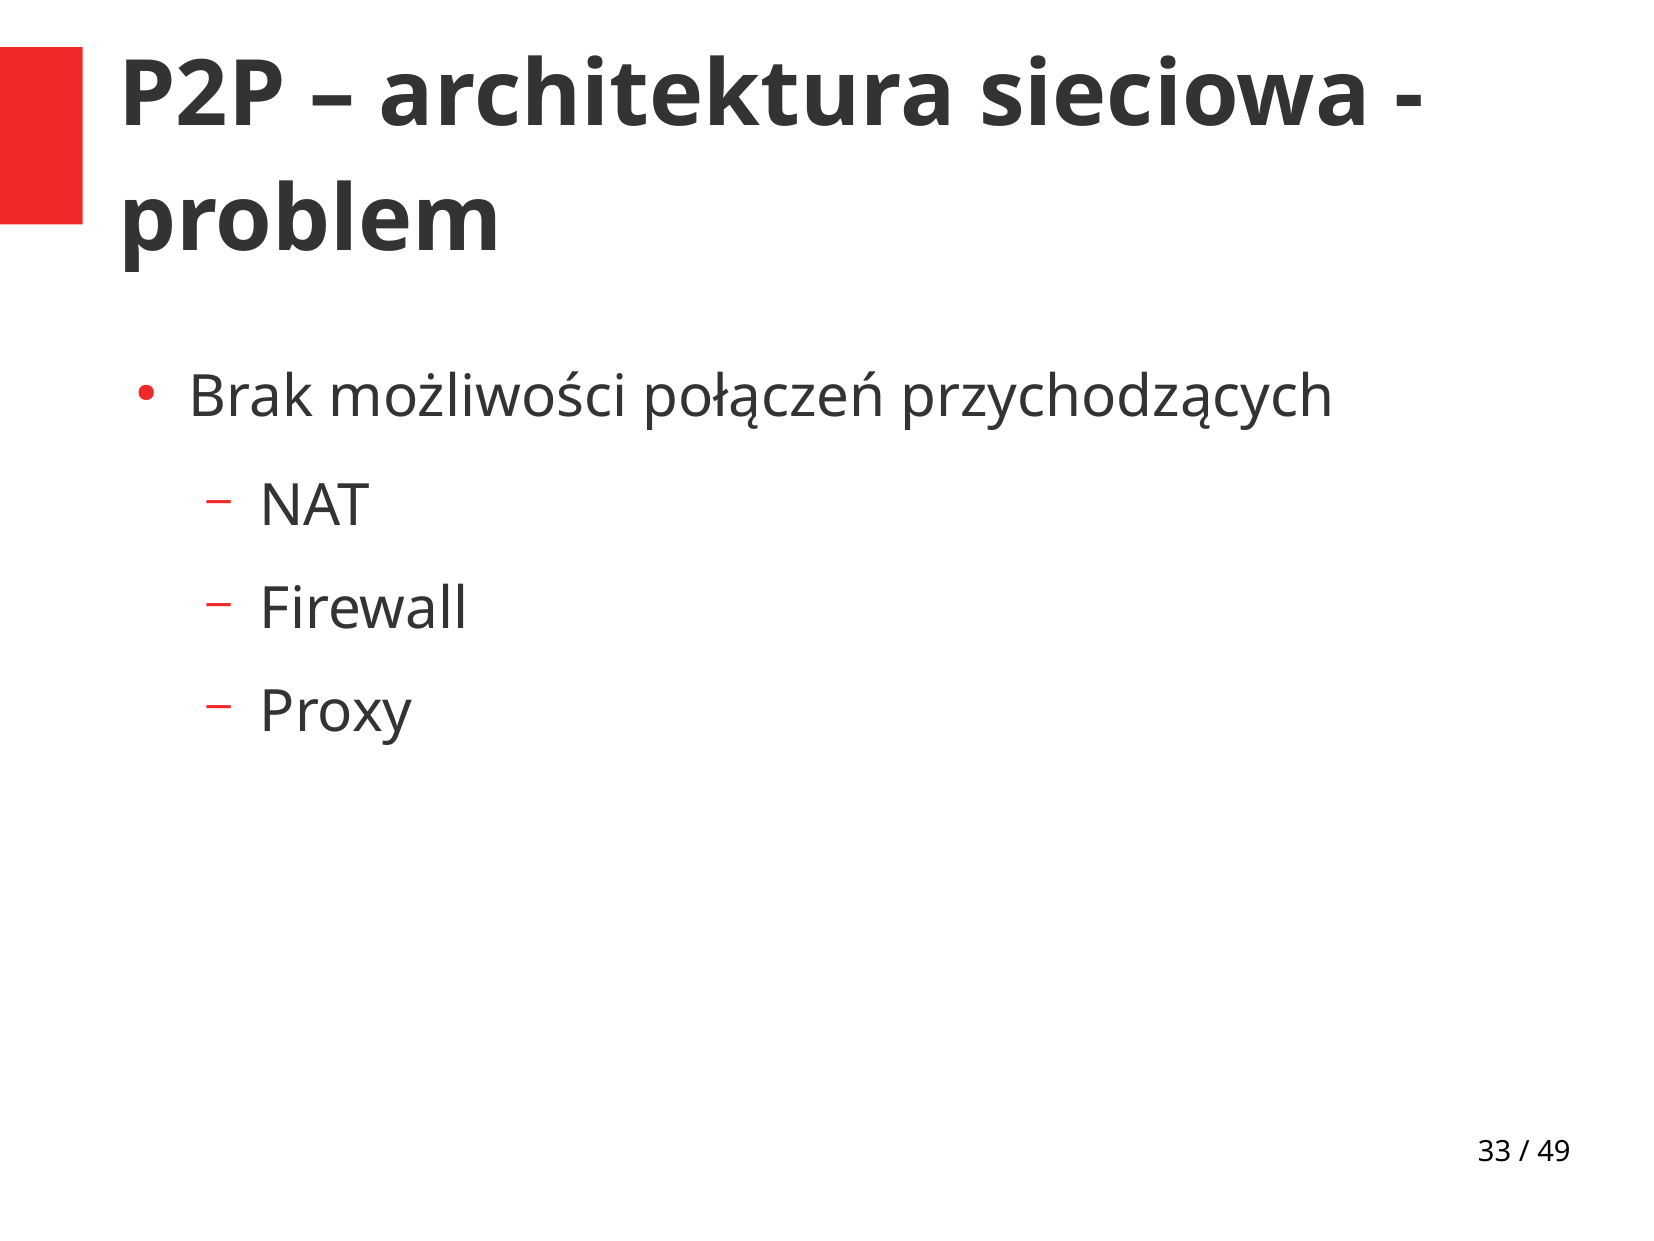

# P2P – architektura sieciowa - problem
Brak możliwości połączeń przychodzących
NAT
Firewall
Proxy
33